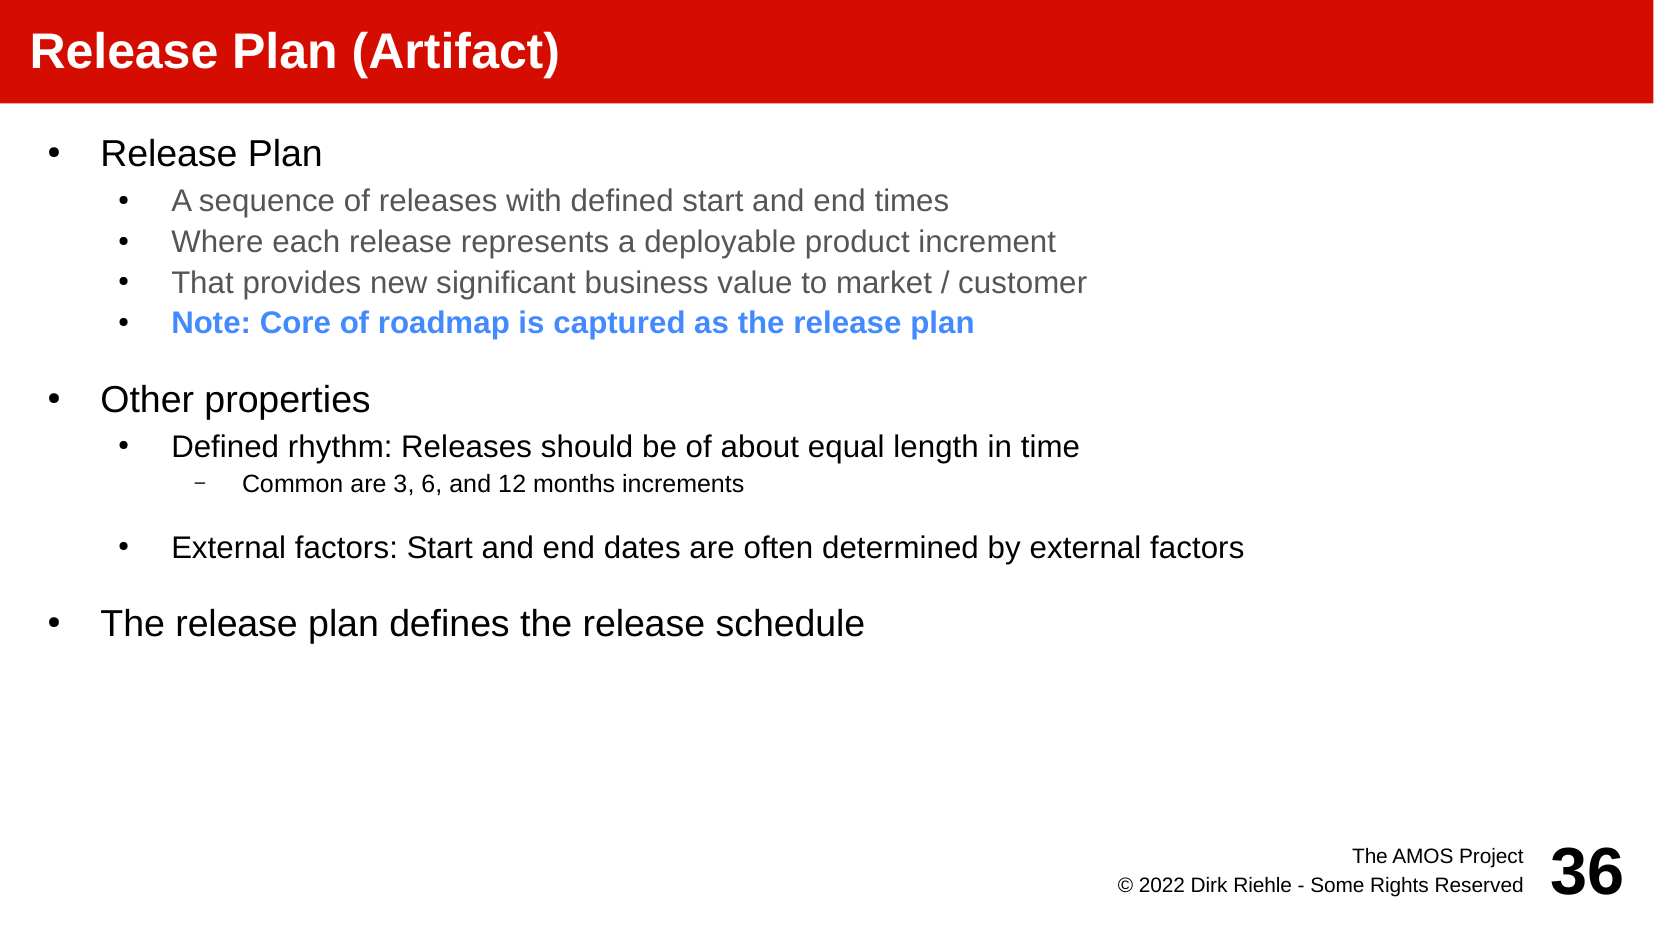

# Release Plan (Artifact)
Release Plan
A sequence of releases with defined start and end times
Where each release represents a deployable product increment
That provides new significant business value to market / customer
Note: Core of roadmap is captured as the release plan
Other properties
Defined rhythm: Releases should be of about equal length in time
Common are 3, 6, and 12 months increments
External factors: Start and end dates are often determined by external factors
The release plan defines the release schedule
The AMOS Project
36
© 2022 Dirk Riehle - Some Rights Reserved